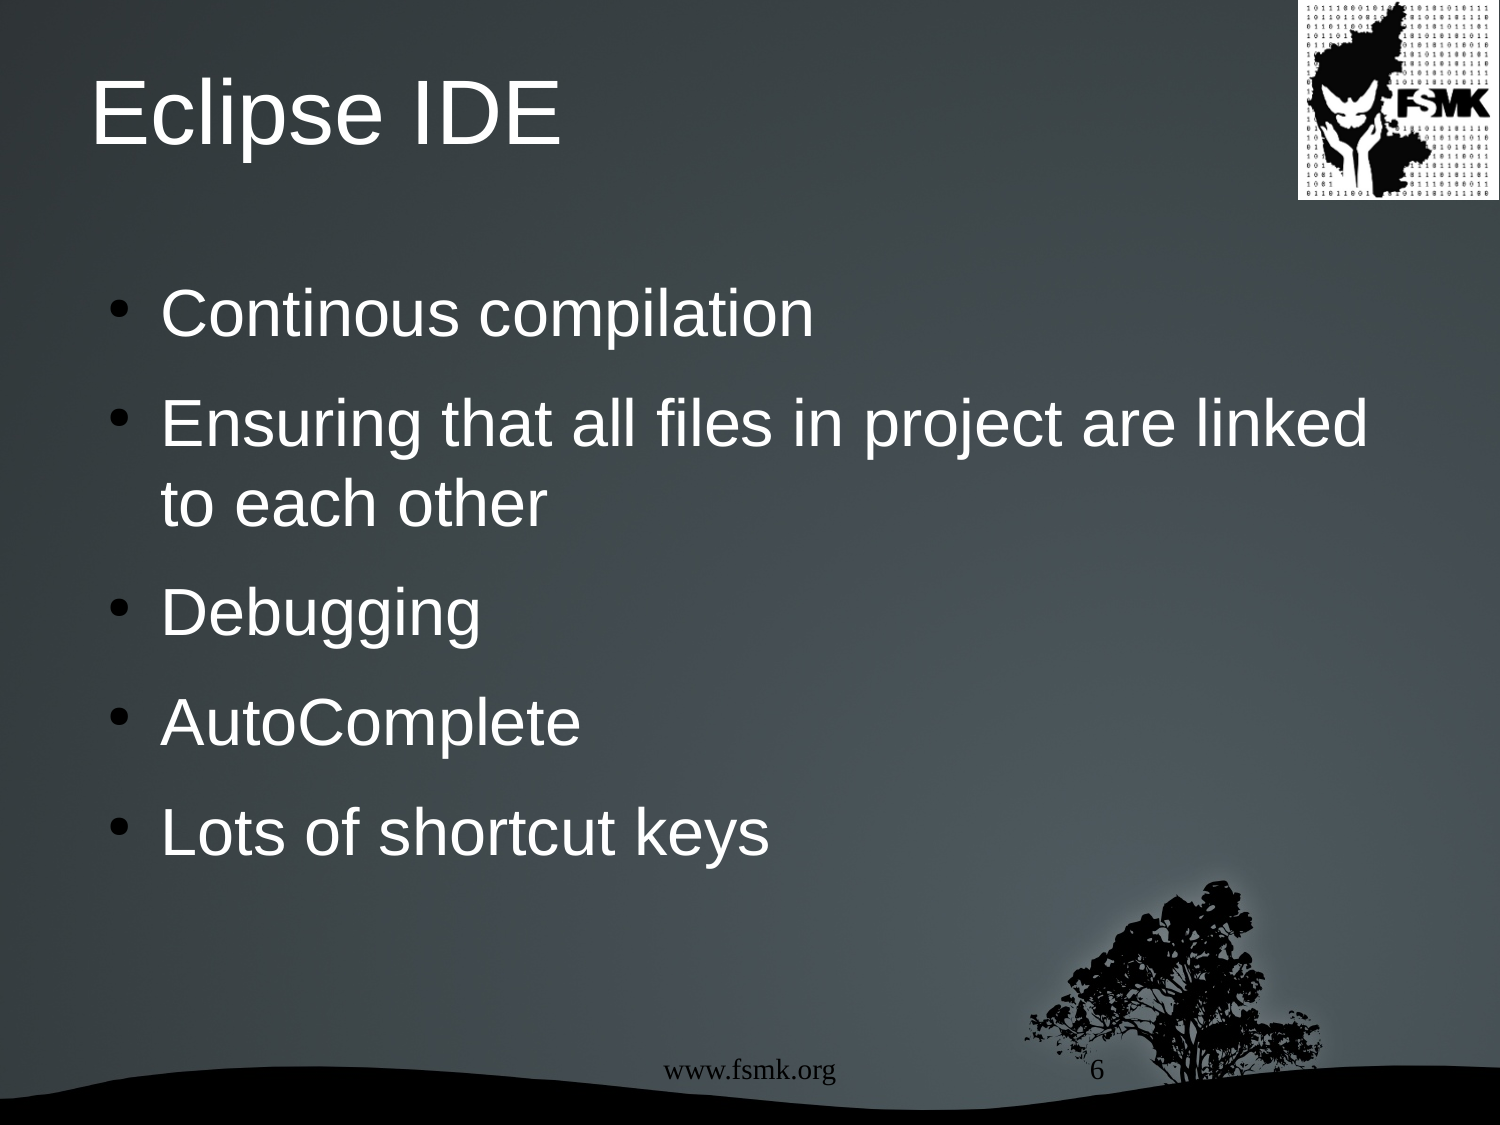

# Eclipse IDE
Continous compilation
Ensuring that all files in project are linked to each other
Debugging
AutoComplete
Lots of shortcut keys
www.fsmk.org